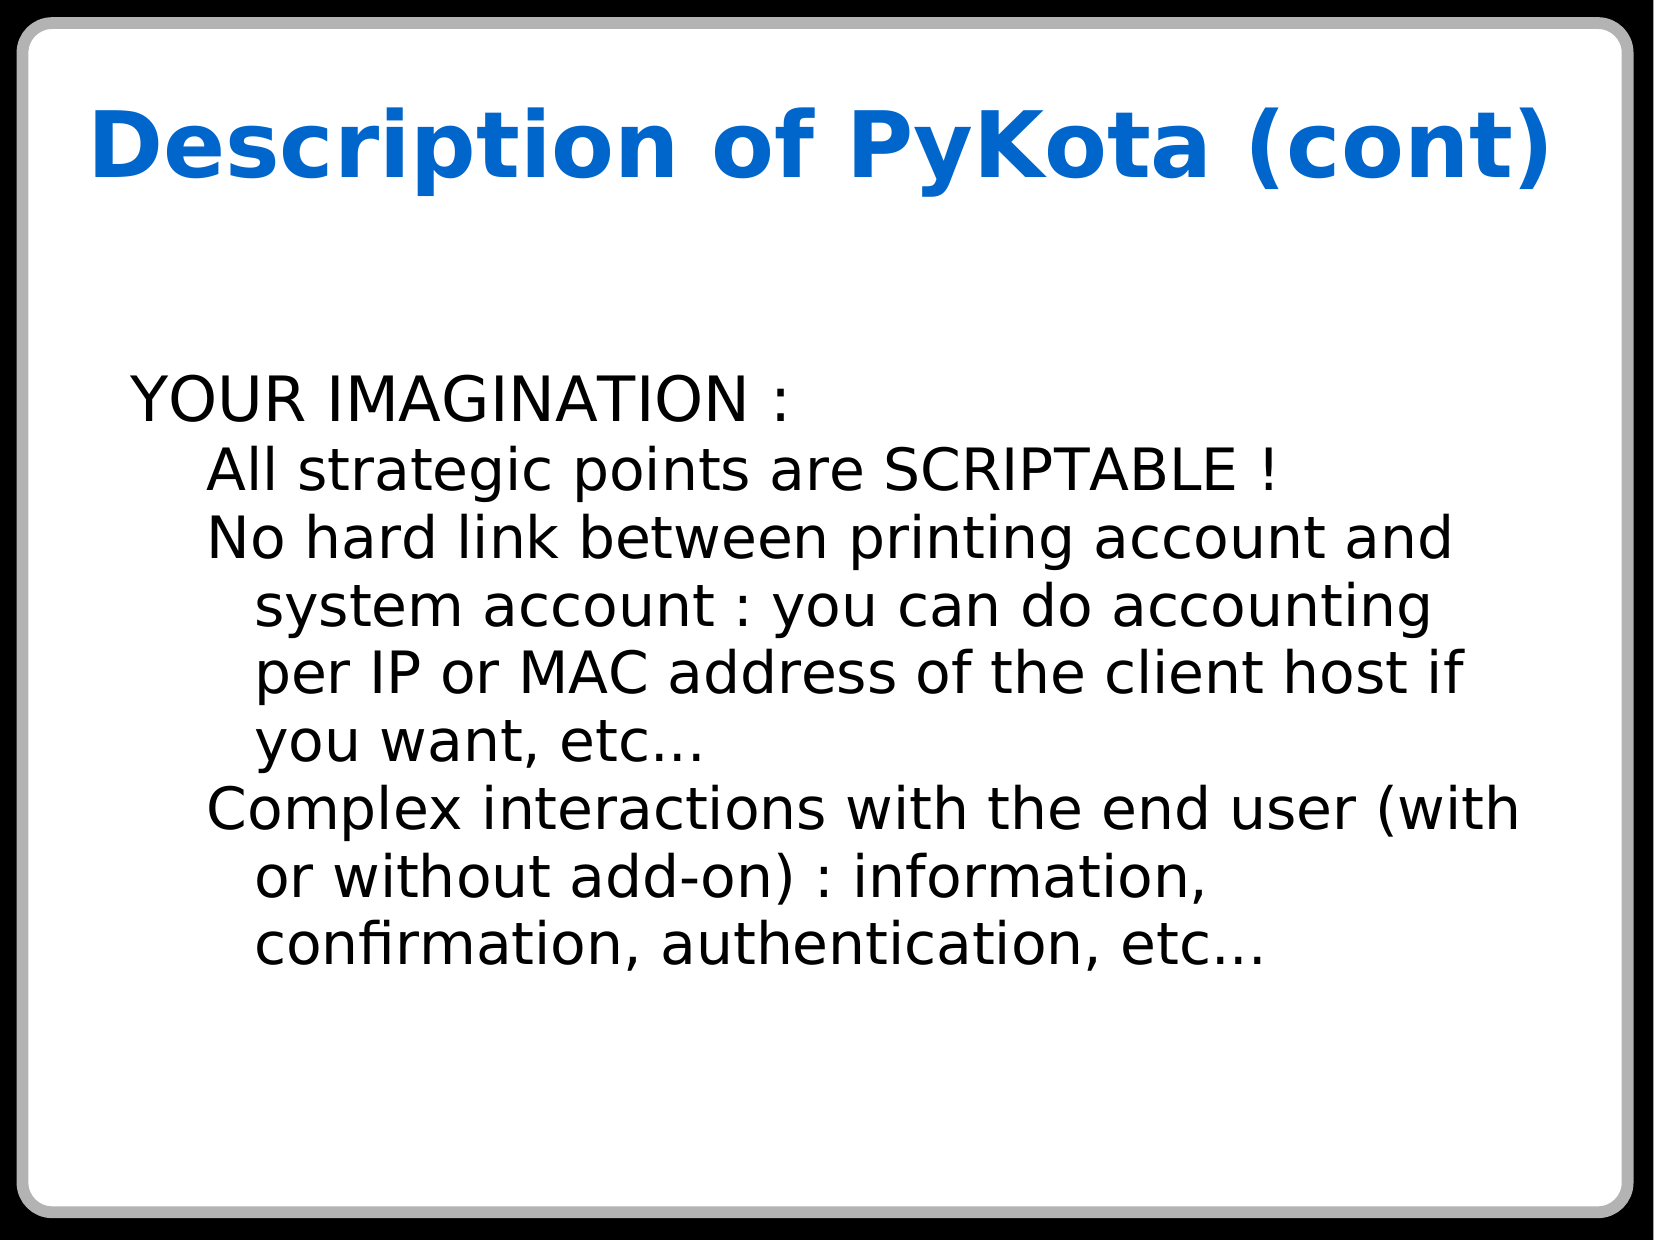

# Description of PyKota (cont)
YOUR IMAGINATION :
All strategic points are SCRIPTABLE !
No hard link between printing account and system account : you can do accounting per IP or MAC address of the client host if you want, etc...
Complex interactions with the end user (with or without add-on) : information, confirmation, authentication, etc...